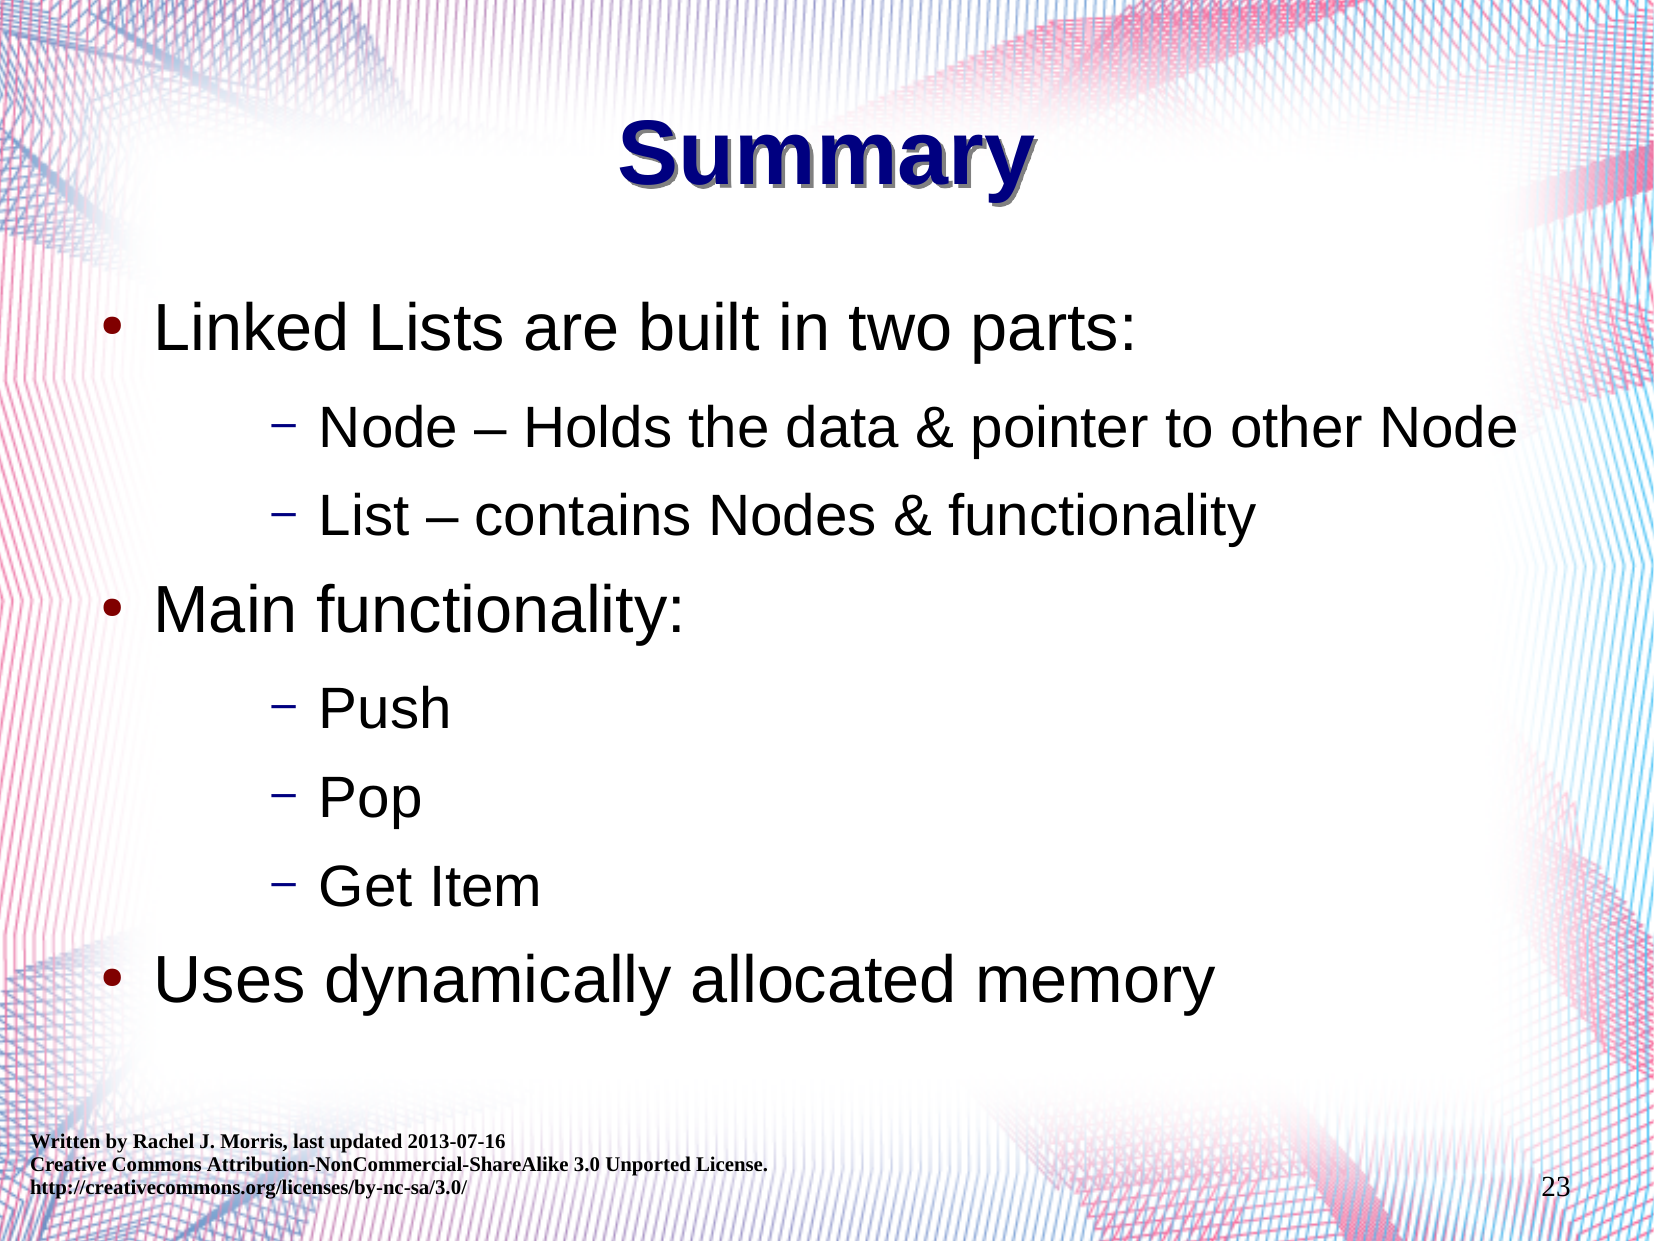

# Summary
Linked Lists are built in two parts:
Node – Holds the data & pointer to other Node
List – contains Nodes & functionality
Main functionality:
Push
Pop
Get Item
Uses dynamically allocated memory
23